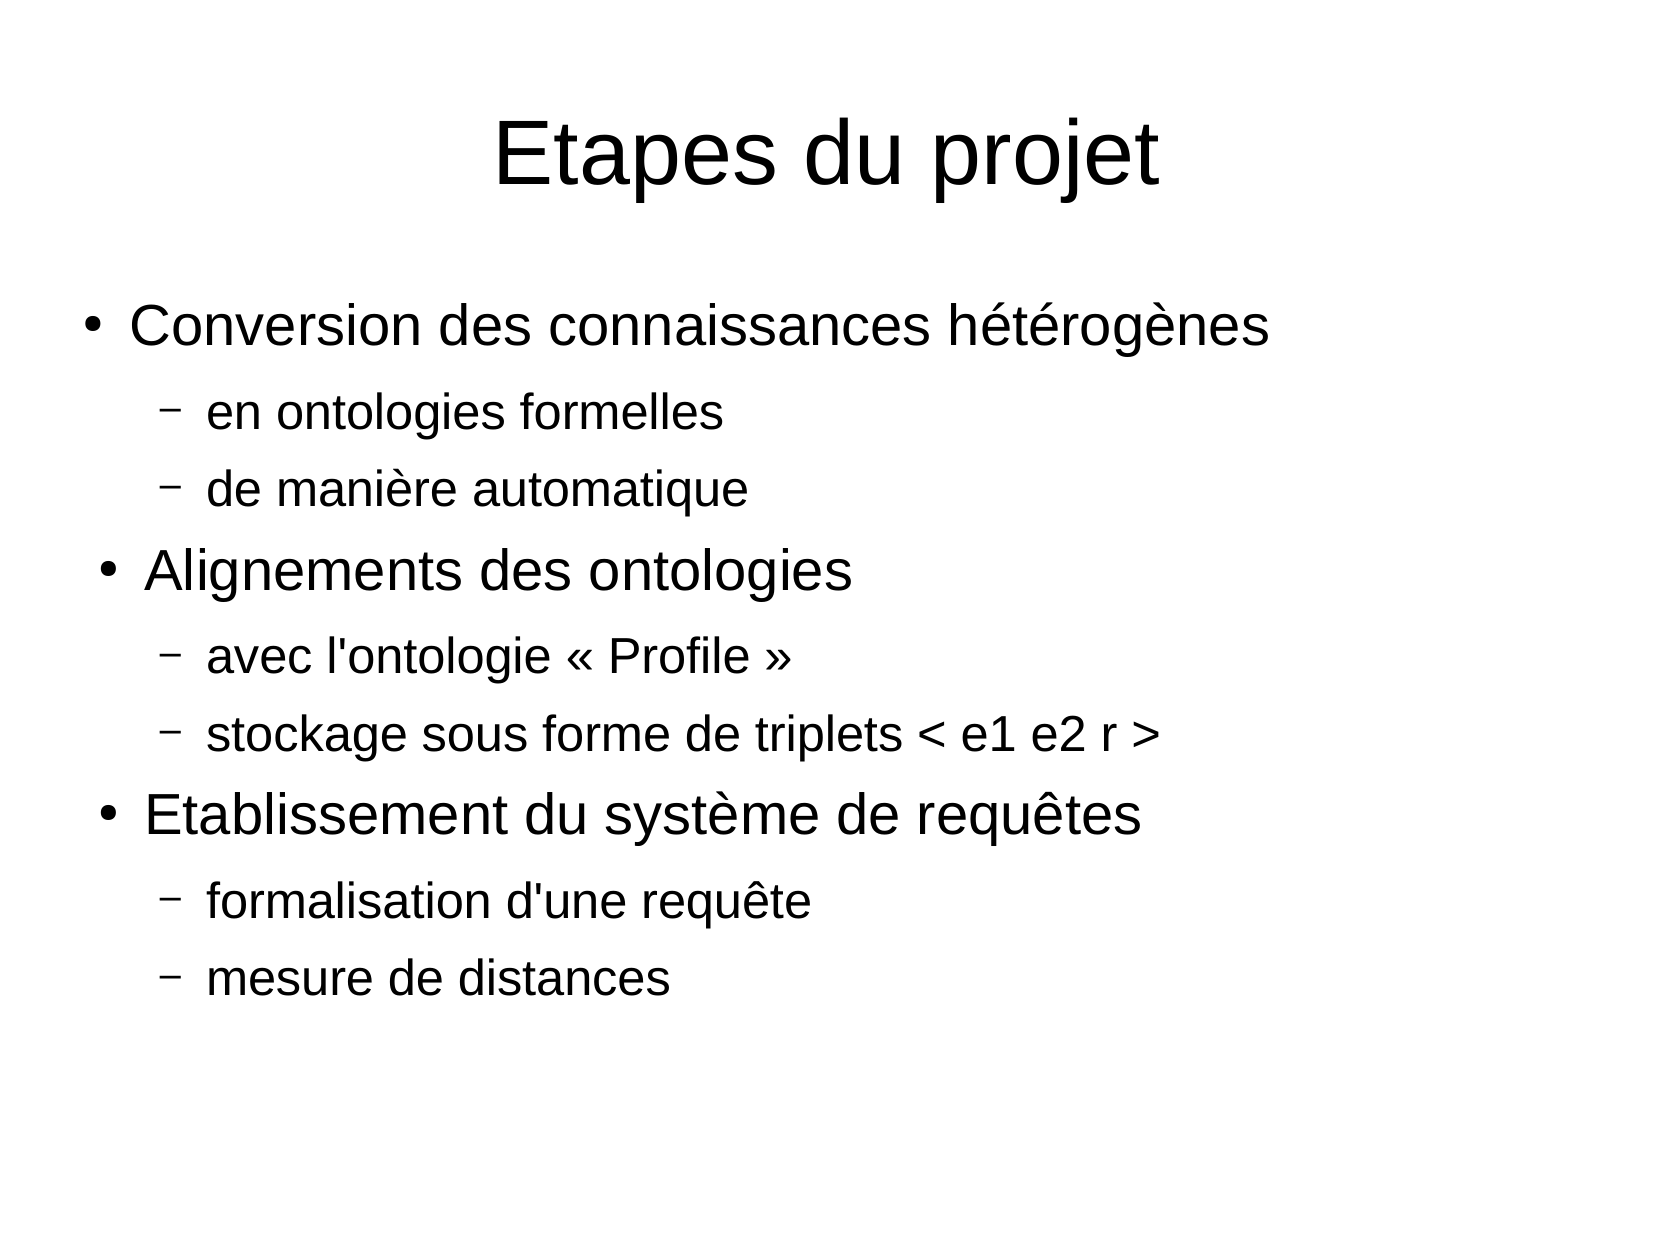

# Etapes du projet
 Conversion des connaissances hétérogènes
en ontologies formelles
de manière automatique
Alignements des ontologies
avec l'ontologie « Profile »
stockage sous forme de triplets < e1 e2 r >
Etablissement du système de requêtes
formalisation d'une requête
mesure de distances